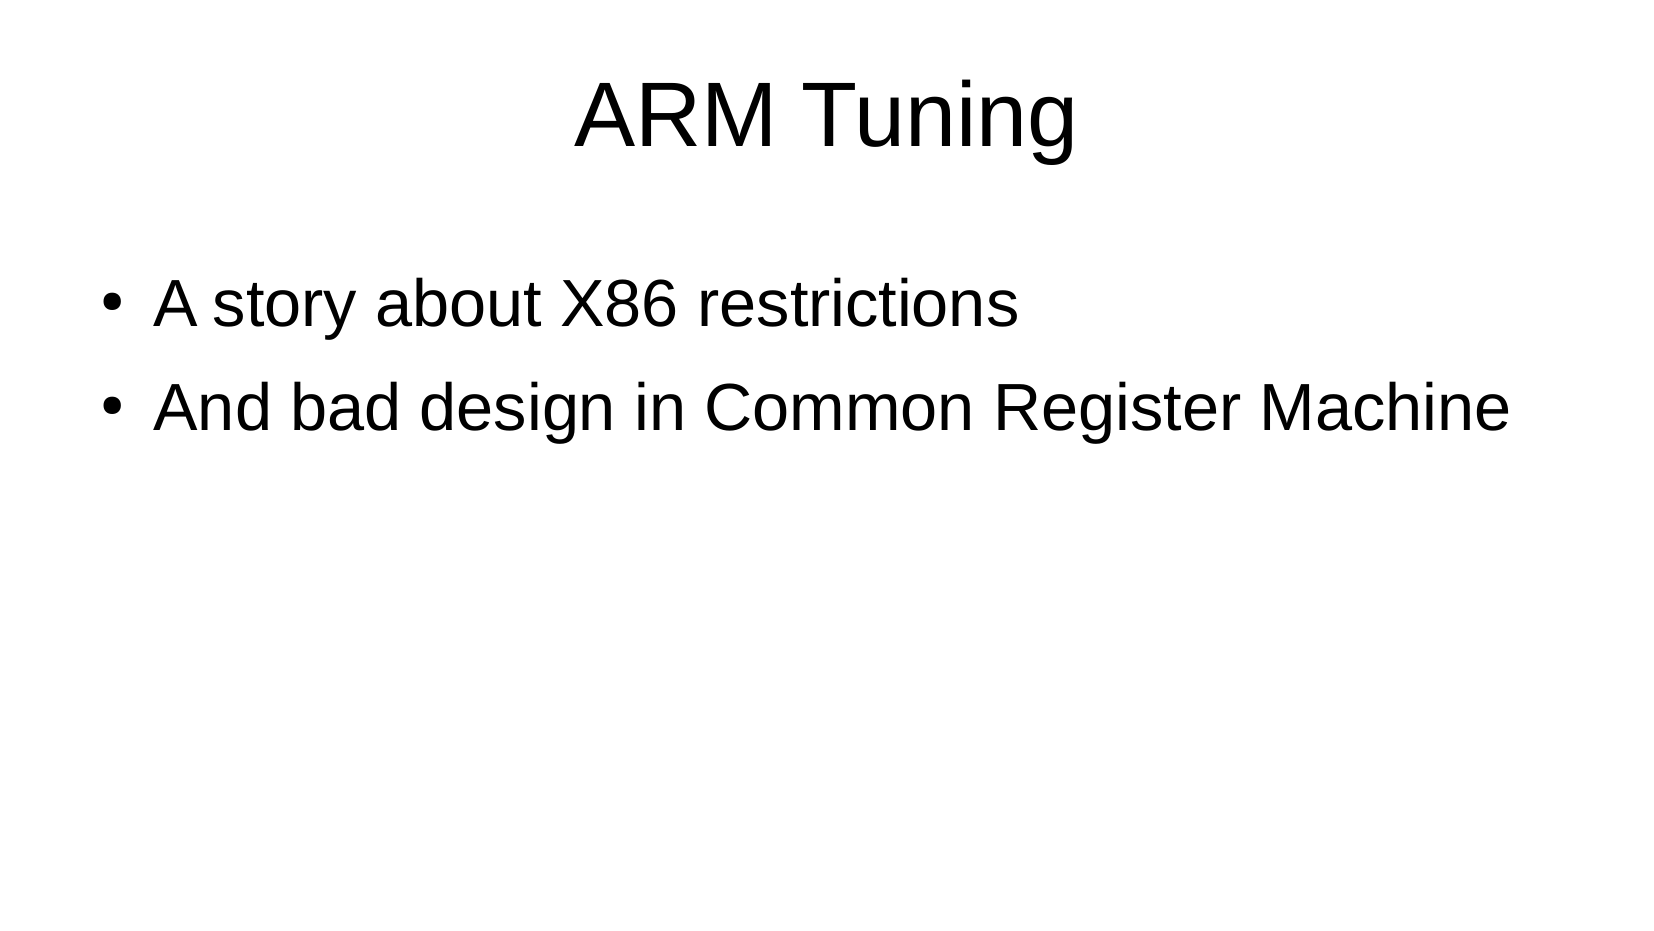

# ARM Tuning
A story about X86 restrictions
And bad design in Common Register Machine